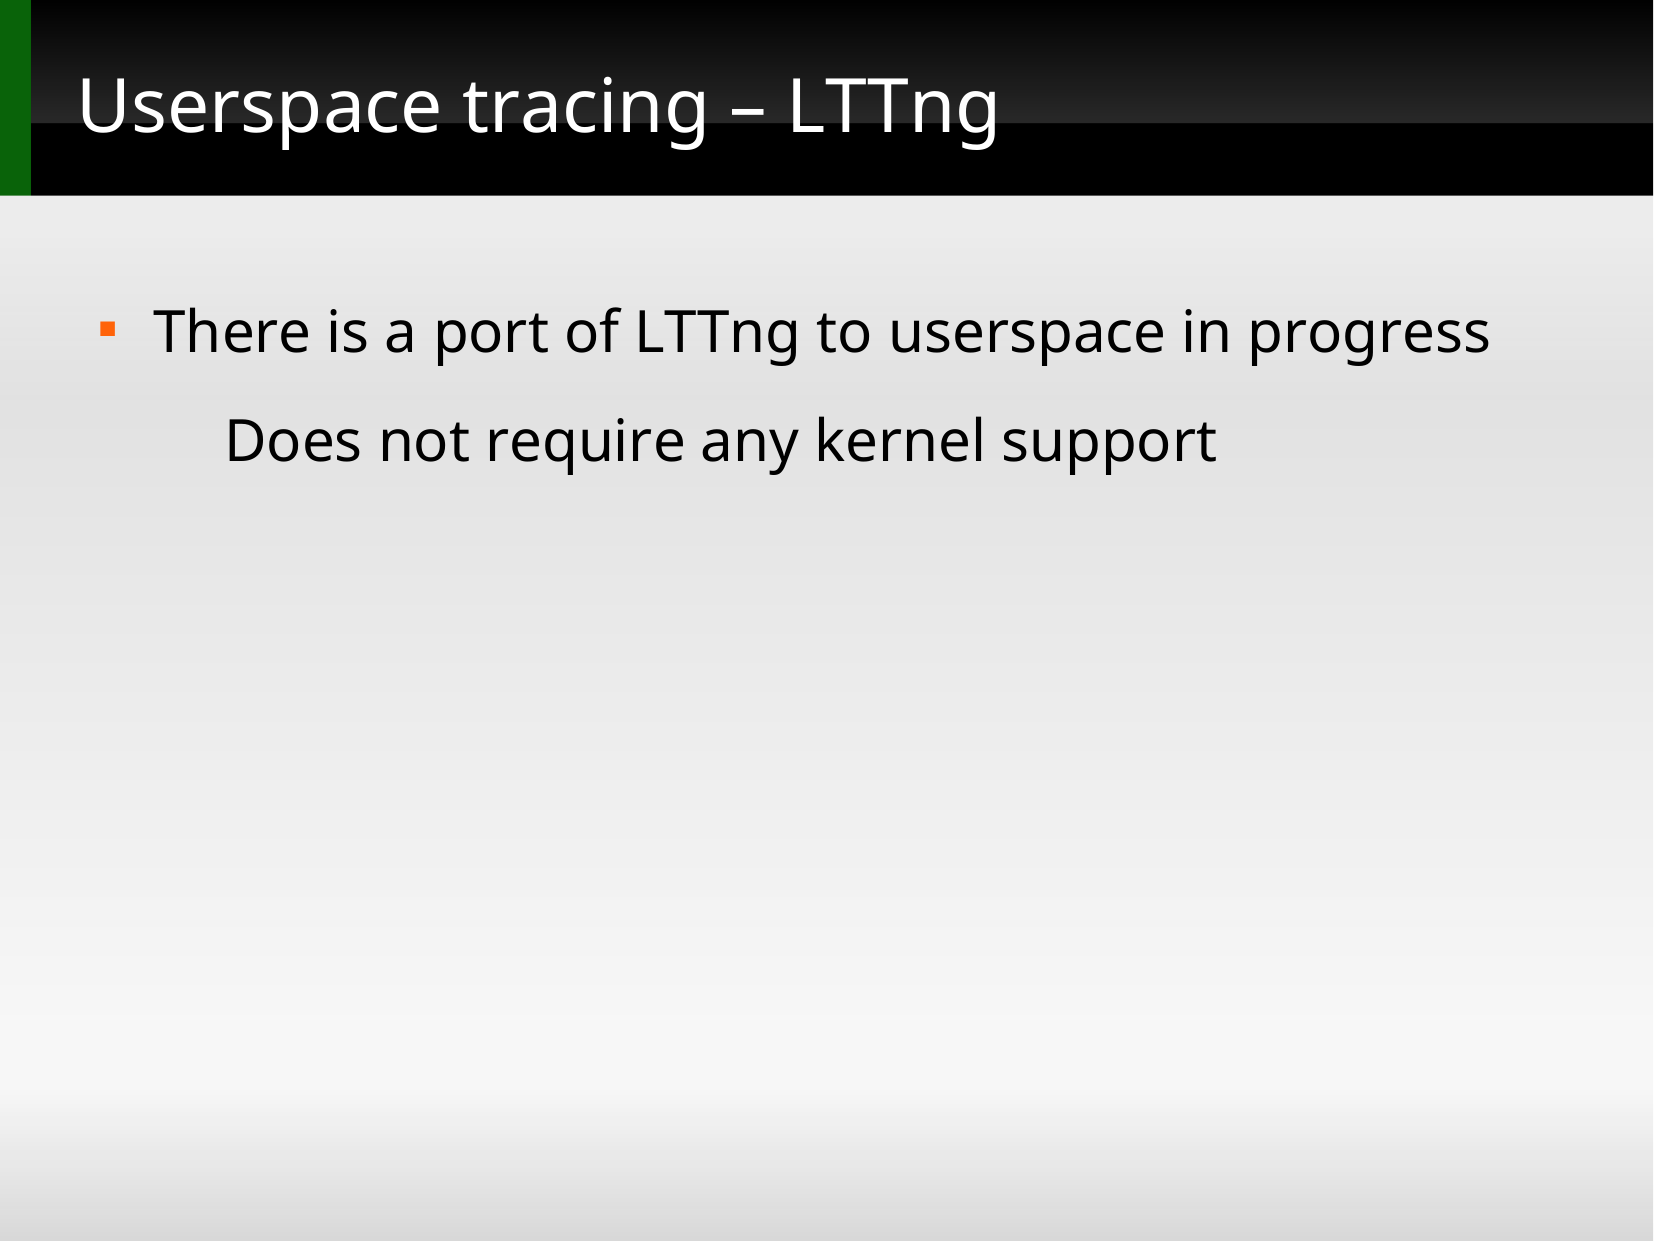

# Userspace tracing – LTTng
There is a port of LTTng to userspace in progress
Does not require any kernel support